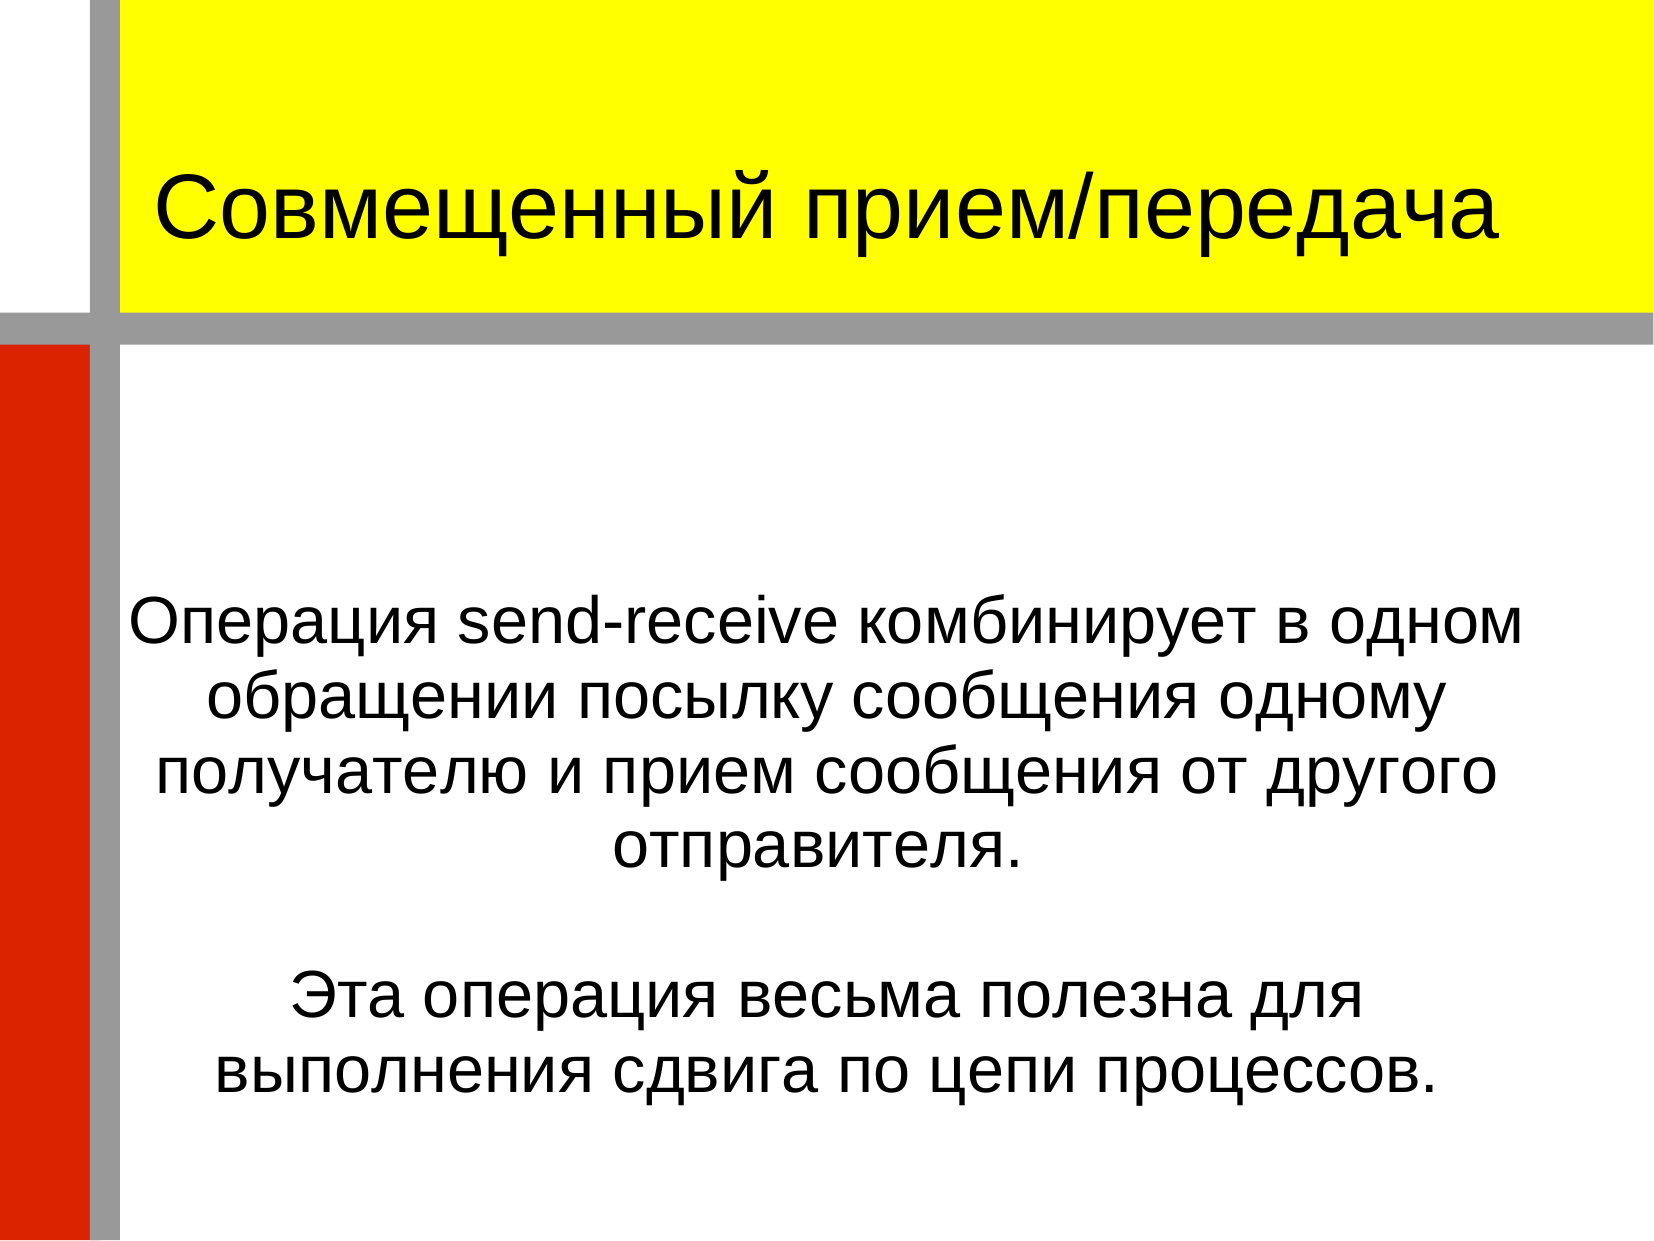

# Совмещенный прием/передача
Операция send-receive комбинирует в одном обращении посылку сообщения одному получателю и прием сообщения от другого отправителя.
Эта операция весьма полезна для выполнения сдвига по цепи процессов.